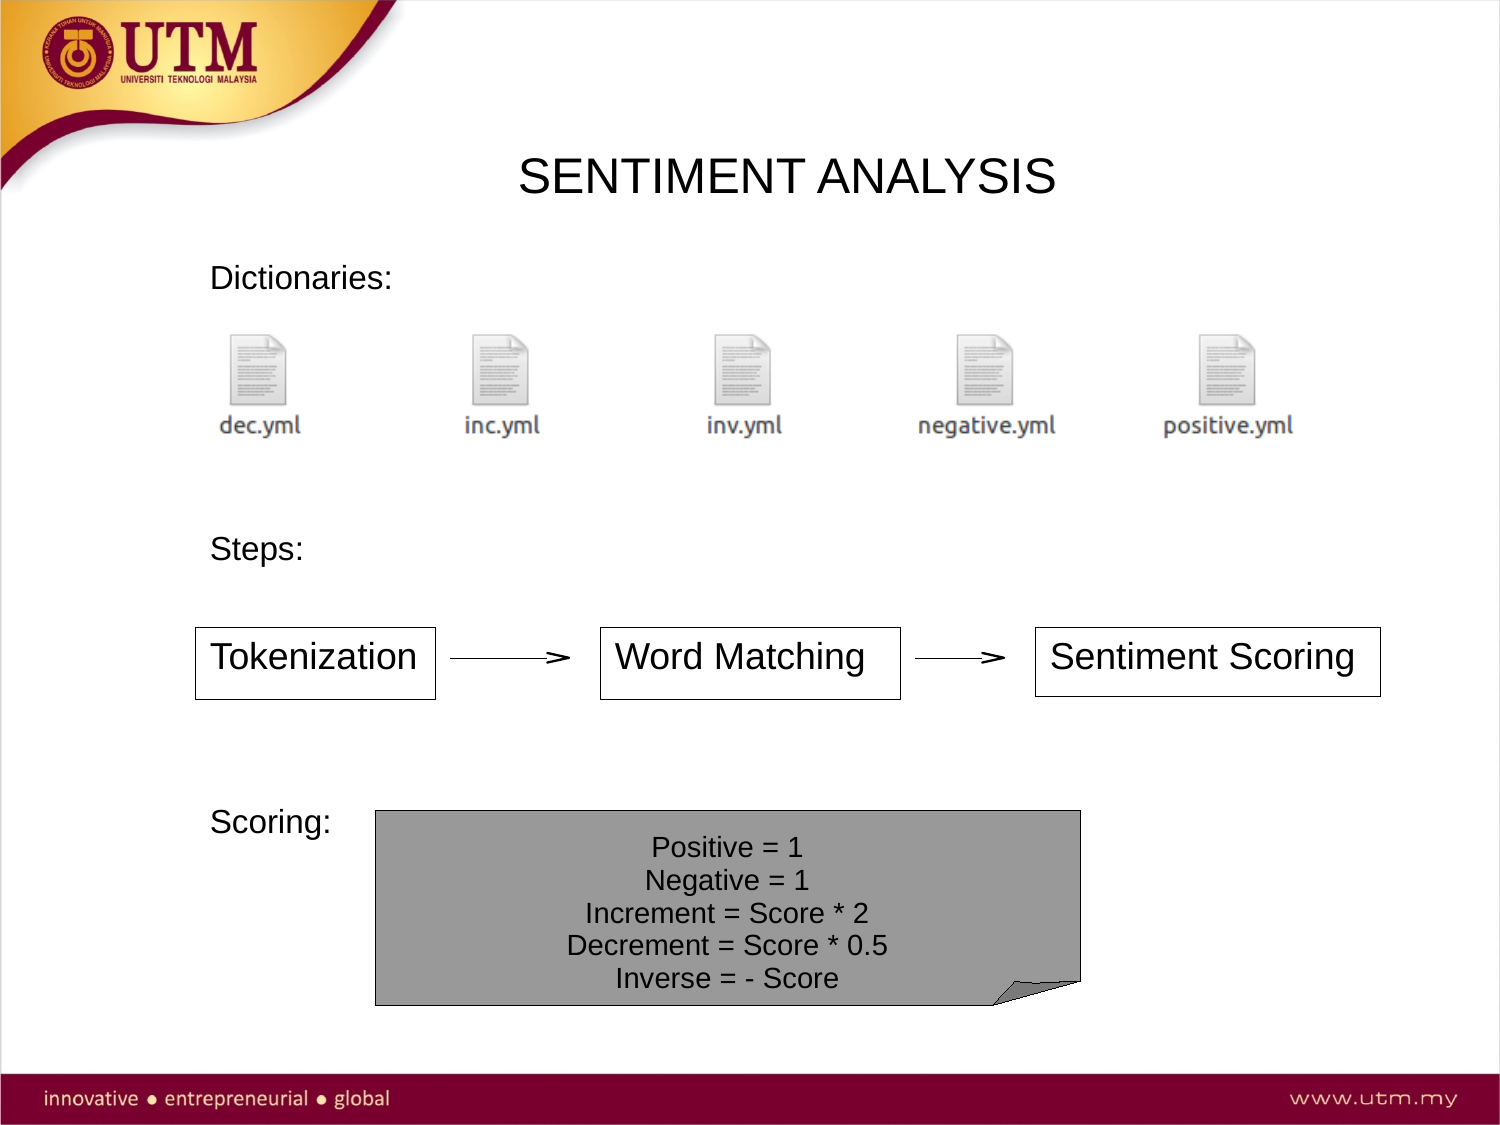

SENTIMENT ANALYSIS
Dictionaries:
Steps:
Tokenization
Word Matching
Sentiment Scoring
Scoring:
Positive = 1
Negative = 1
Increment = Score * 2
Decrement = Score * 0.5
Inverse = - Score